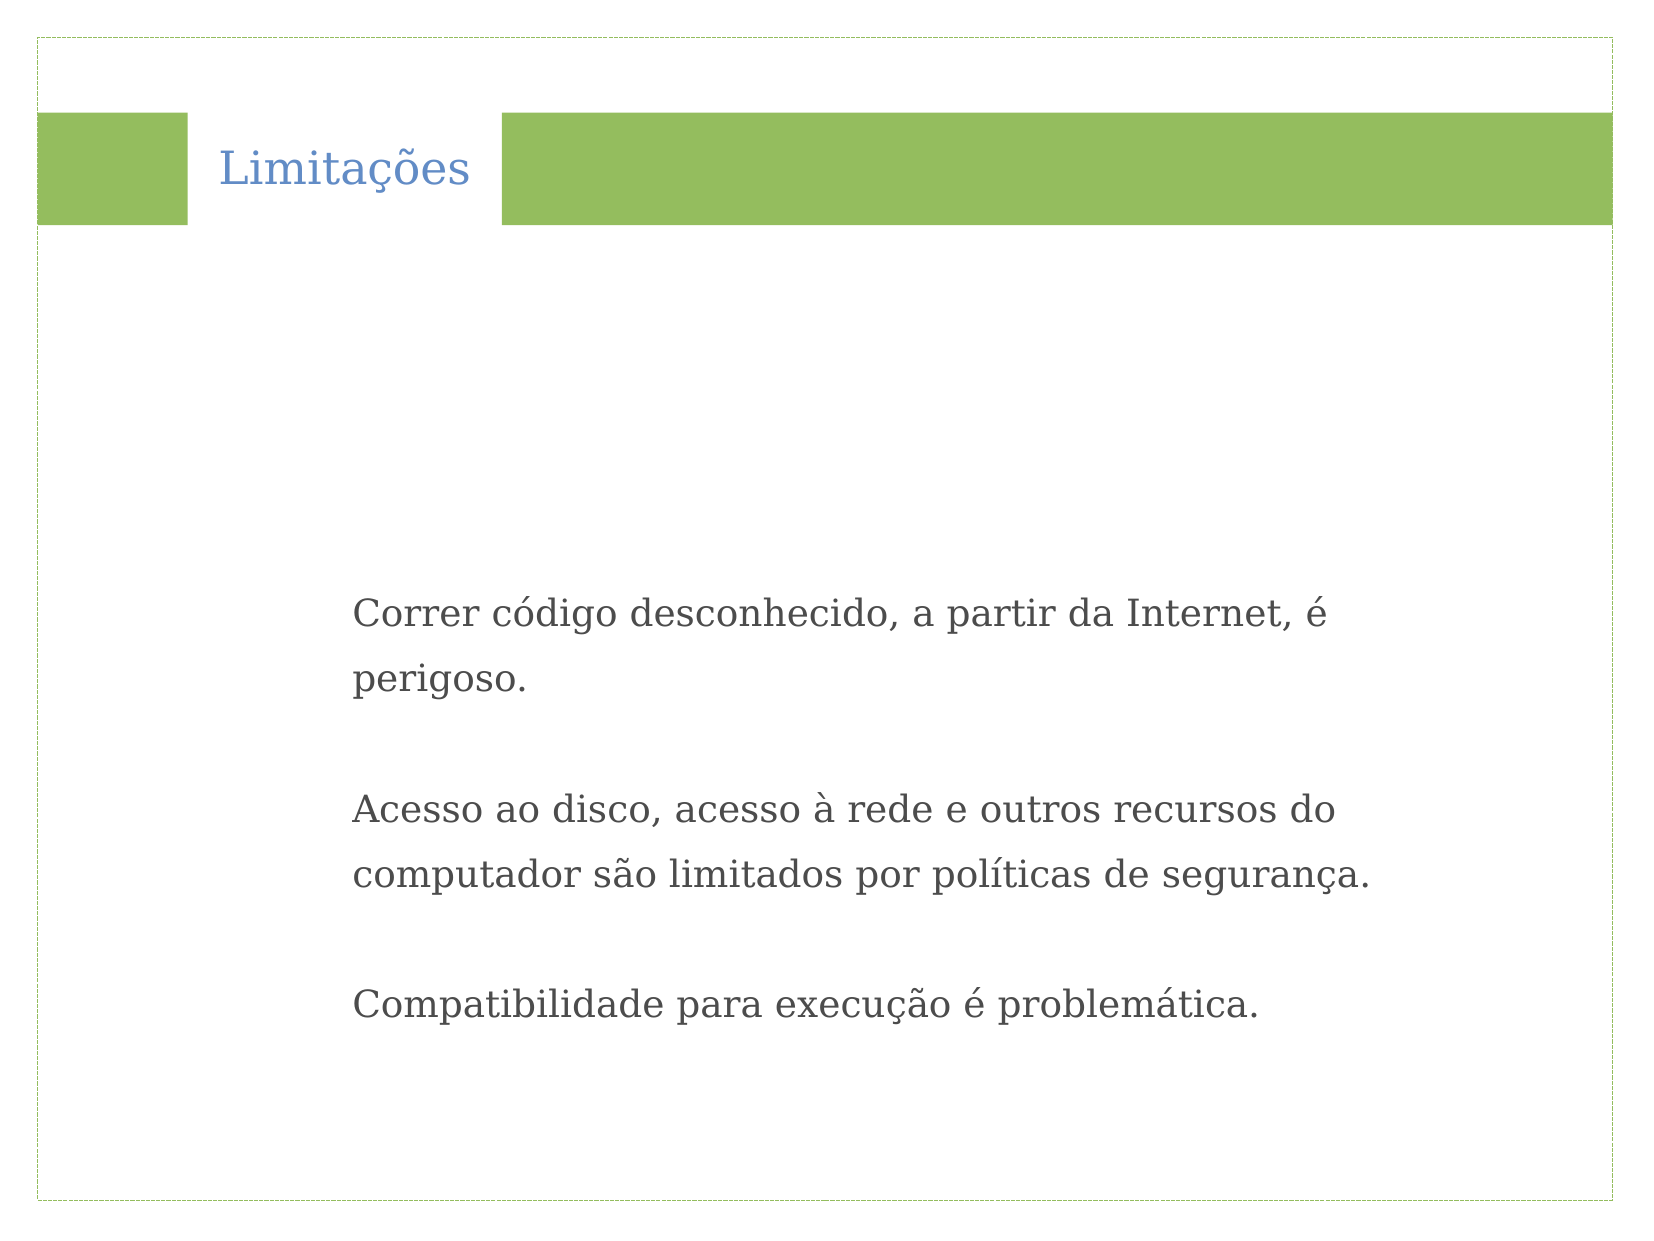

Limitações
Correr código desconhecido, a partir da Internet, é perigoso.
Acesso ao disco, acesso à rede e outros recursos do computador são limitados por políticas de segurança.
Compatibilidade para execução é problemática.